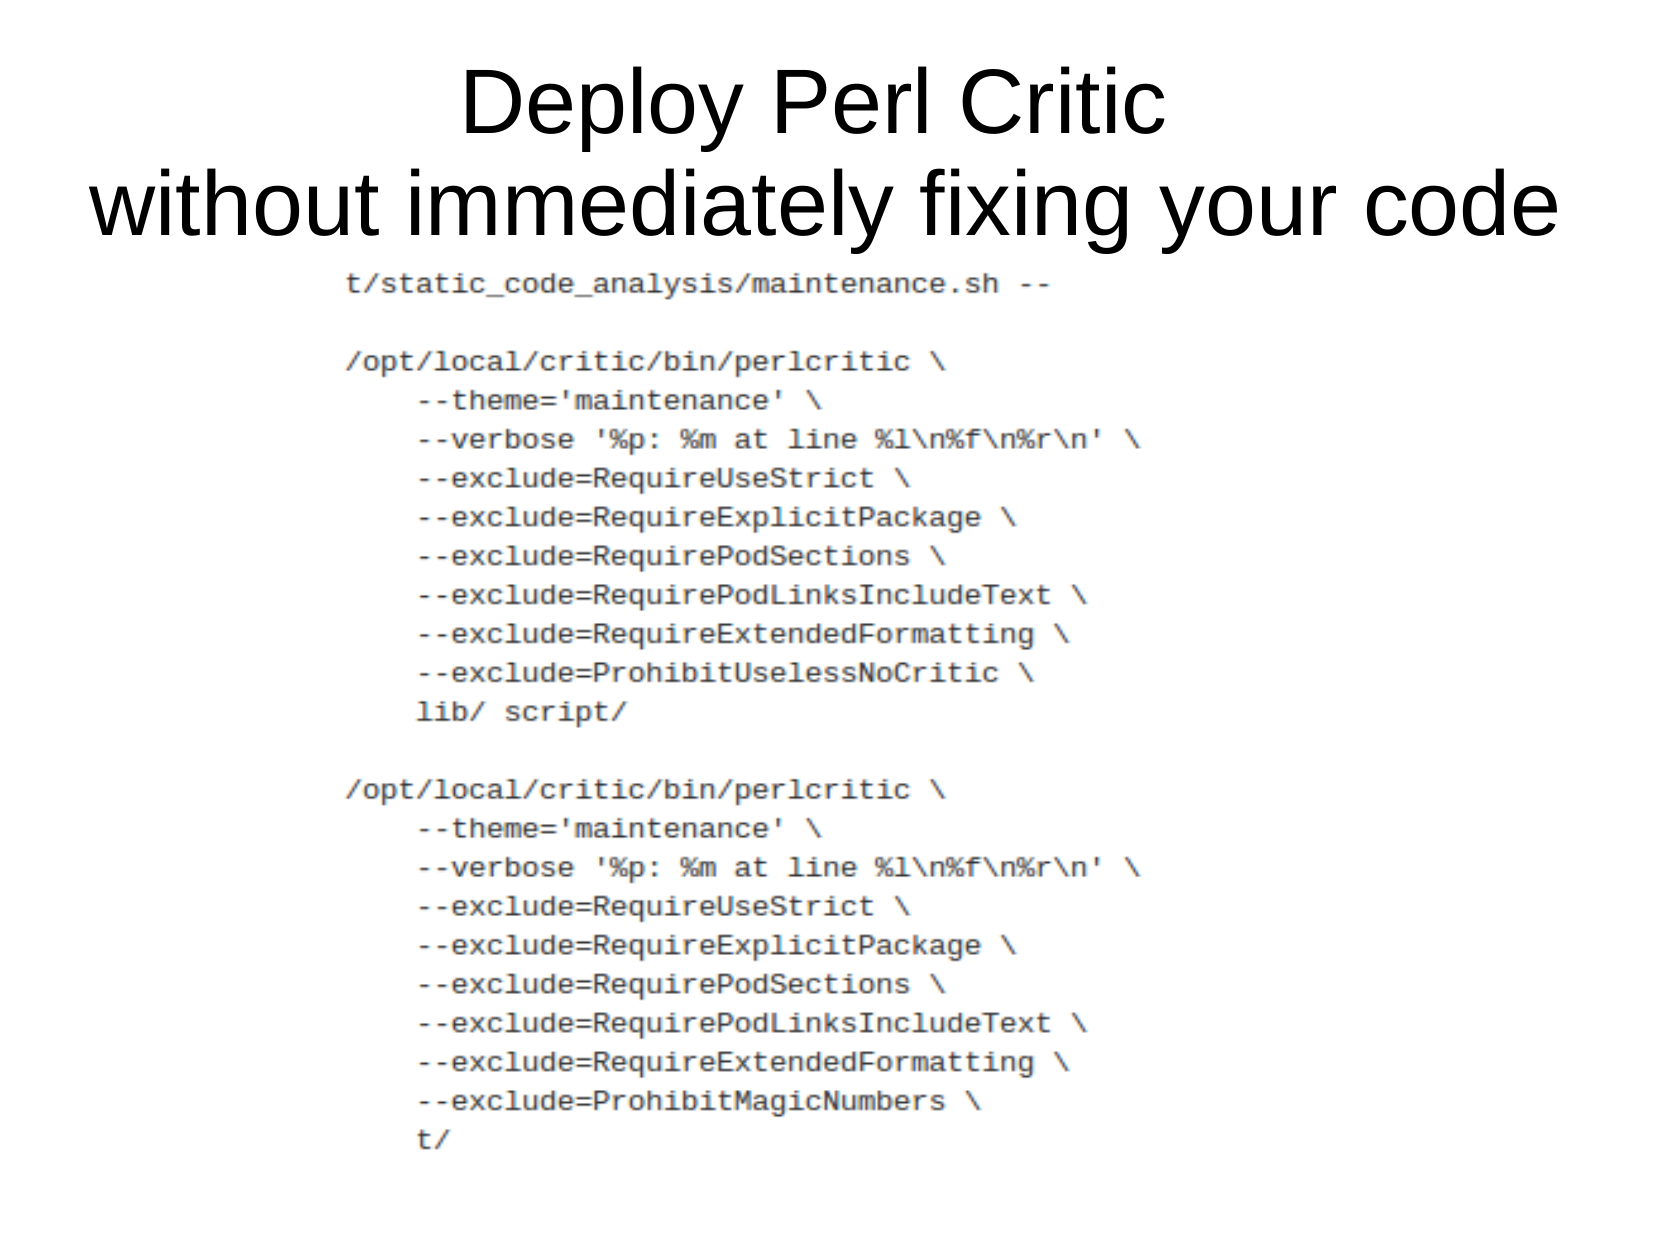

# Deploy Perl Critic without immediately fixing your code